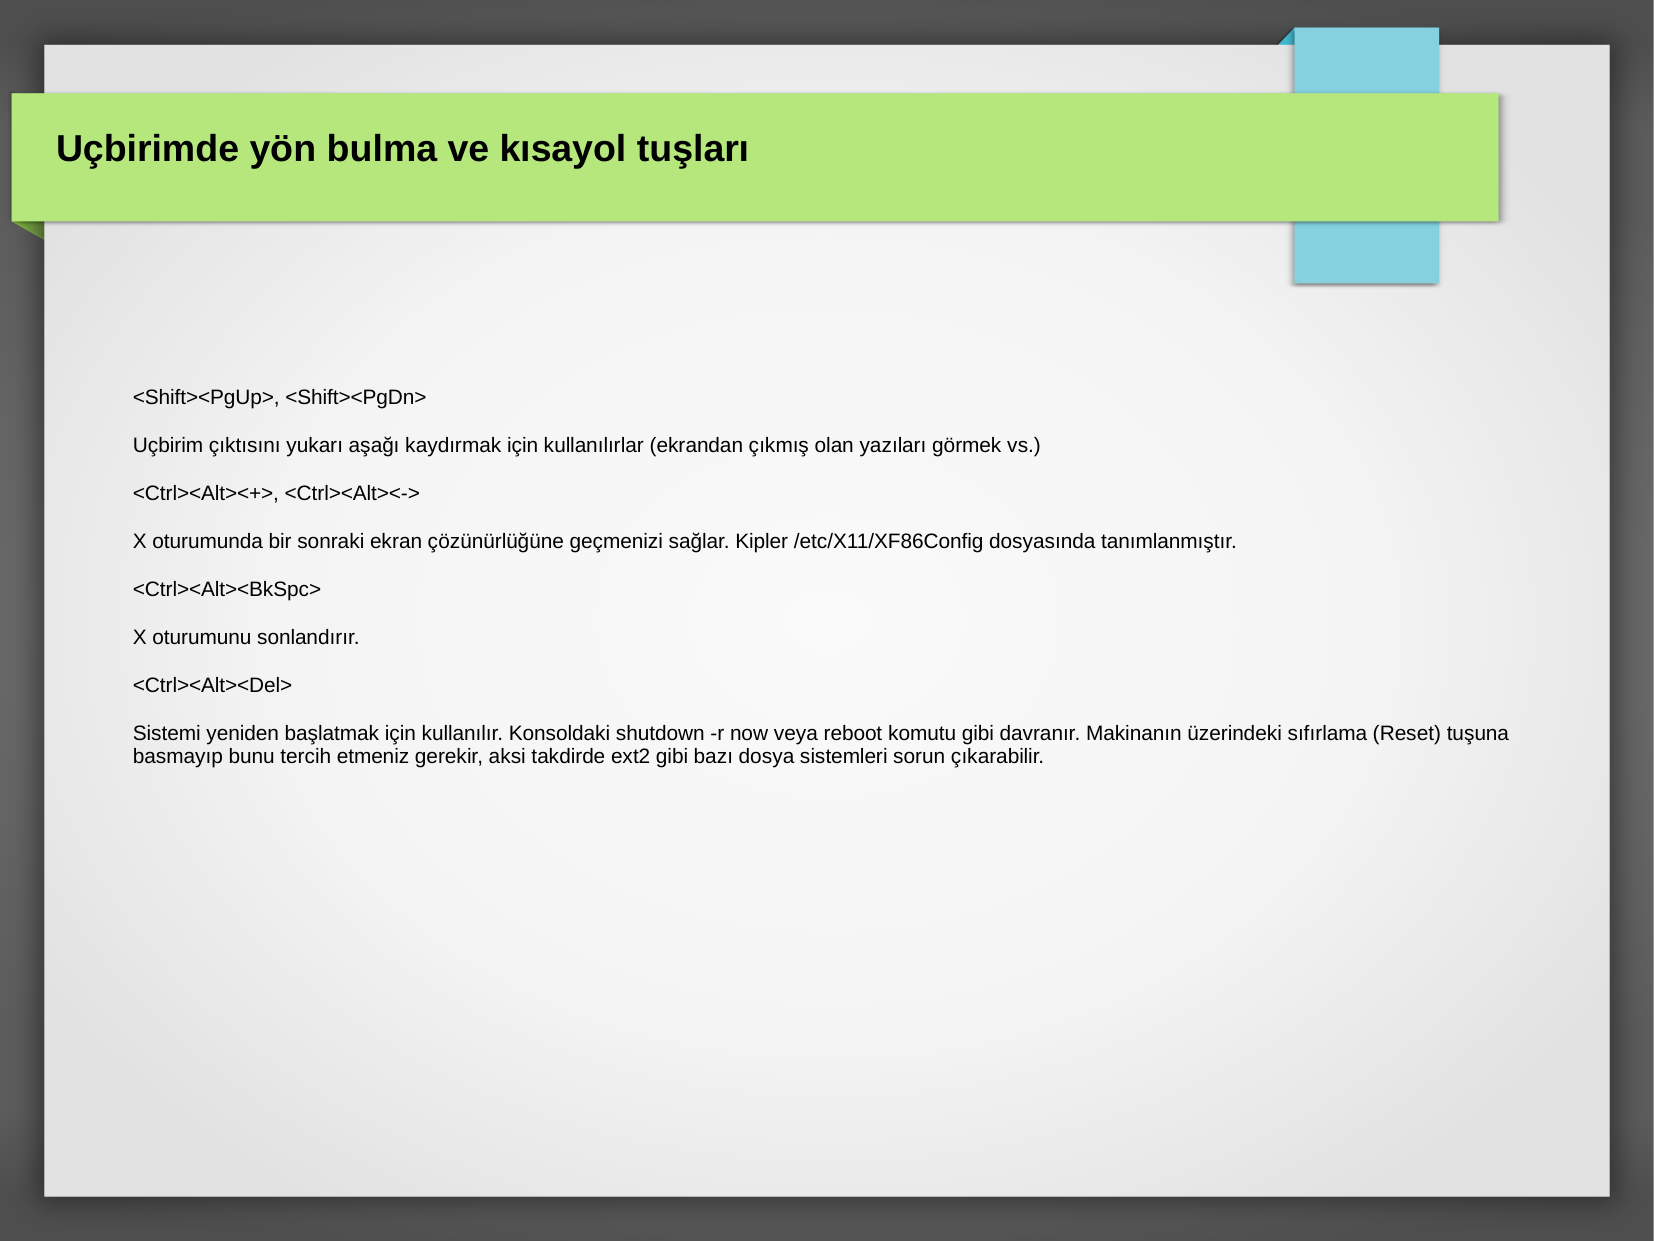

Uçbirimde yön bulma ve kısayol tuşları
<Shift><PgUp>, <Shift><PgDn>
Uçbirim çıktısını yukarı aşağı kaydırmak için kullanılırlar (ekrandan çıkmış olan yazıları görmek vs.)
<Ctrl><Alt><+>, <Ctrl><Alt><->
X oturumunda bir sonraki ekran çözünürlüğüne geçmenizi sağlar. Kipler /etc/X11/XF86Config dosyasında tanımlanmıştır.
<Ctrl><Alt><BkSpc>
X oturumunu sonlandırır.
<Ctrl><Alt><Del>
Sistemi yeniden başlatmak için kullanılır. Konsoldaki shutdown -r now veya reboot komutu gibi davranır. Makinanın üzerindeki sıfırlama (Reset) tuşuna basmayıp bunu tercih etmeniz gerekir, aksi takdirde ext2 gibi bazı dosya sistemleri sorun çıkarabilir.